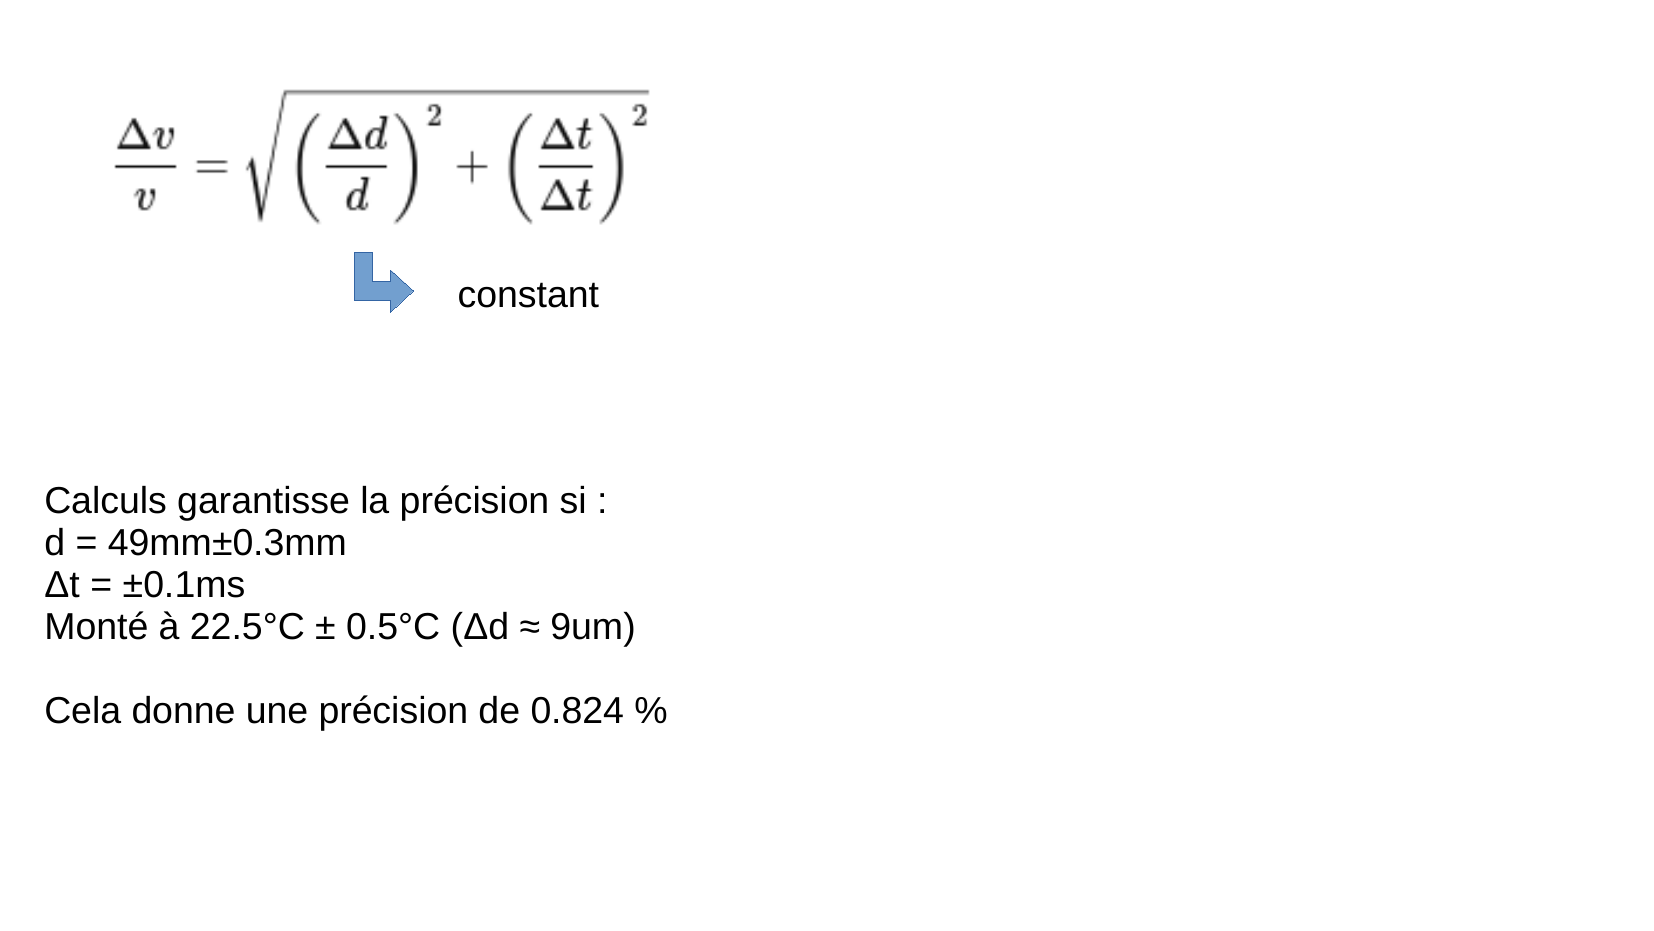

constant
Calculs garantisse la précision si :
d = 49mm±0.3mm
Δt = ±0.1ms
Monté à 22.5°C ± 0.5°C (Δd ≈ 9um)
Cela donne une précision de 0.824 %